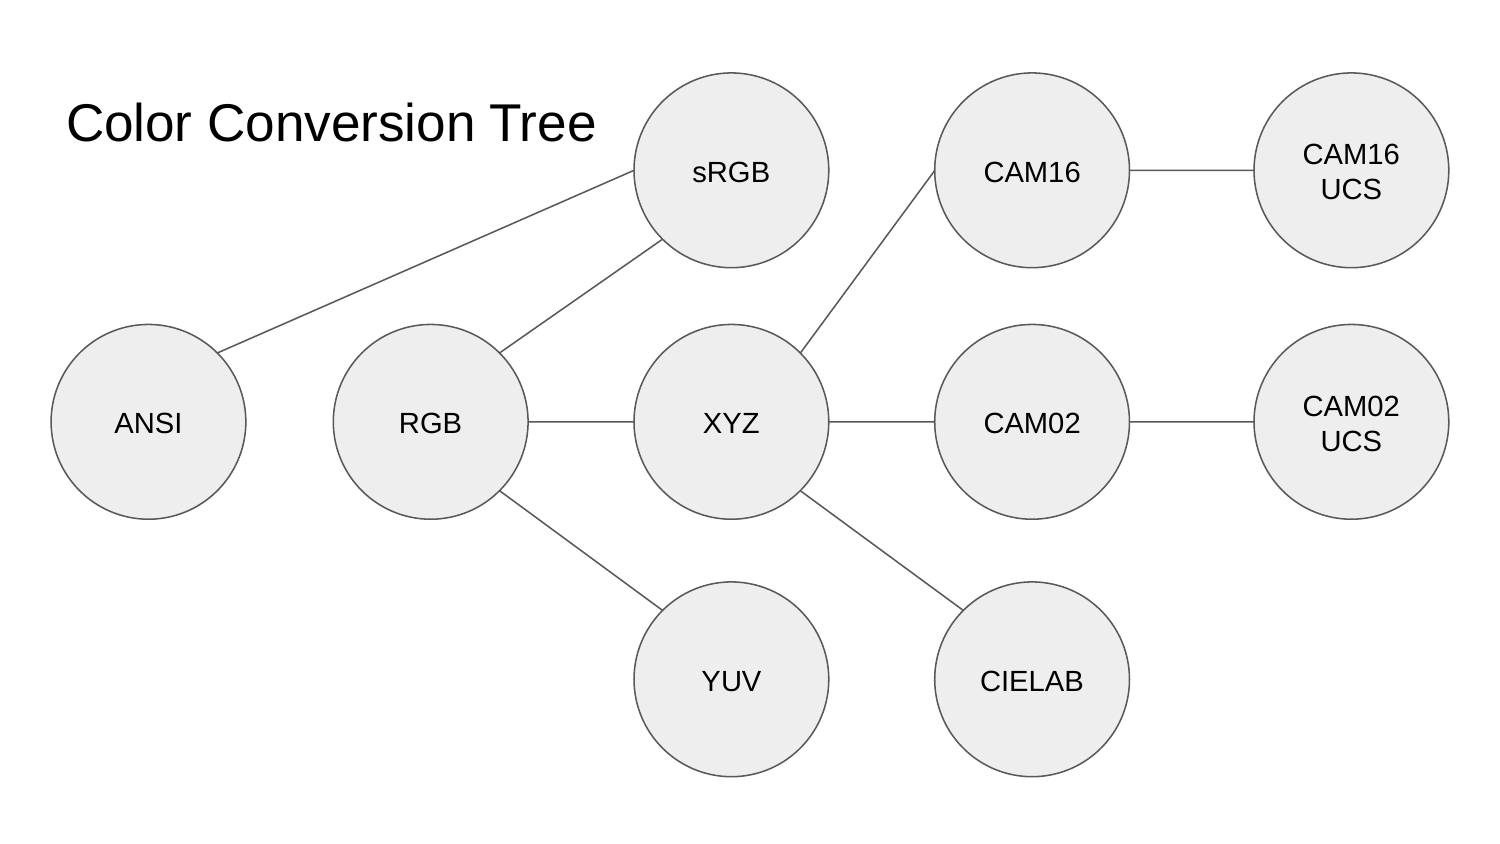

# Color Conversion Tree
sRGB
CAM16
CAM16UCS
ANSI
RGB
XYZ
CAM02
CAM02UCS
YUV
CIELAB